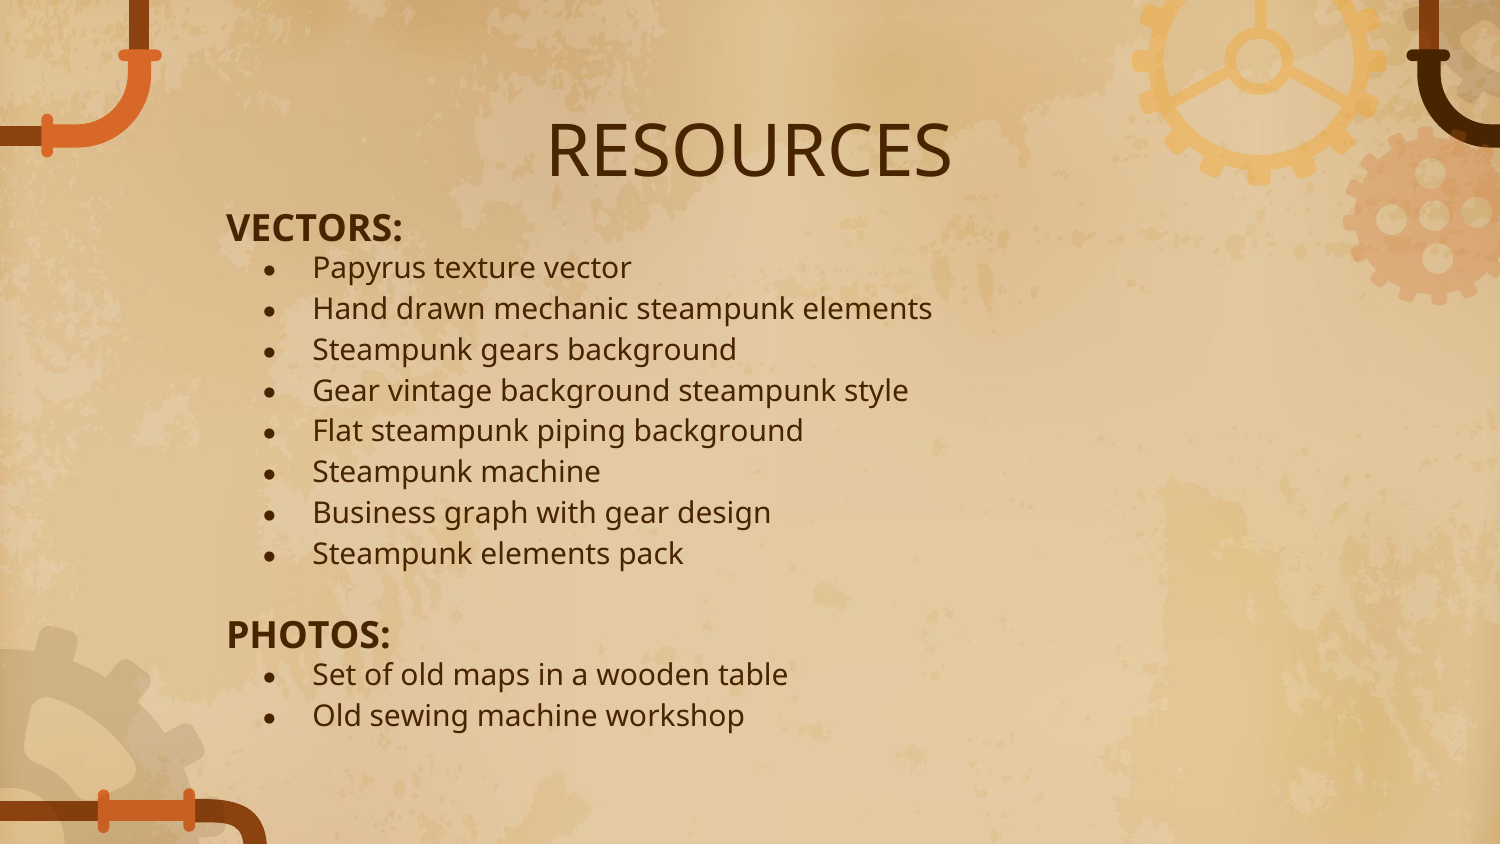

# RESOURCES
VECTORS:
Papyrus texture vector
Hand drawn mechanic steampunk elements
Steampunk gears background
Gear vintage background steampunk style
Flat steampunk piping background
Steampunk machine
Business graph with gear design
Steampunk elements pack
PHOTOS:
Set of old maps in a wooden table
Old sewing machine workshop